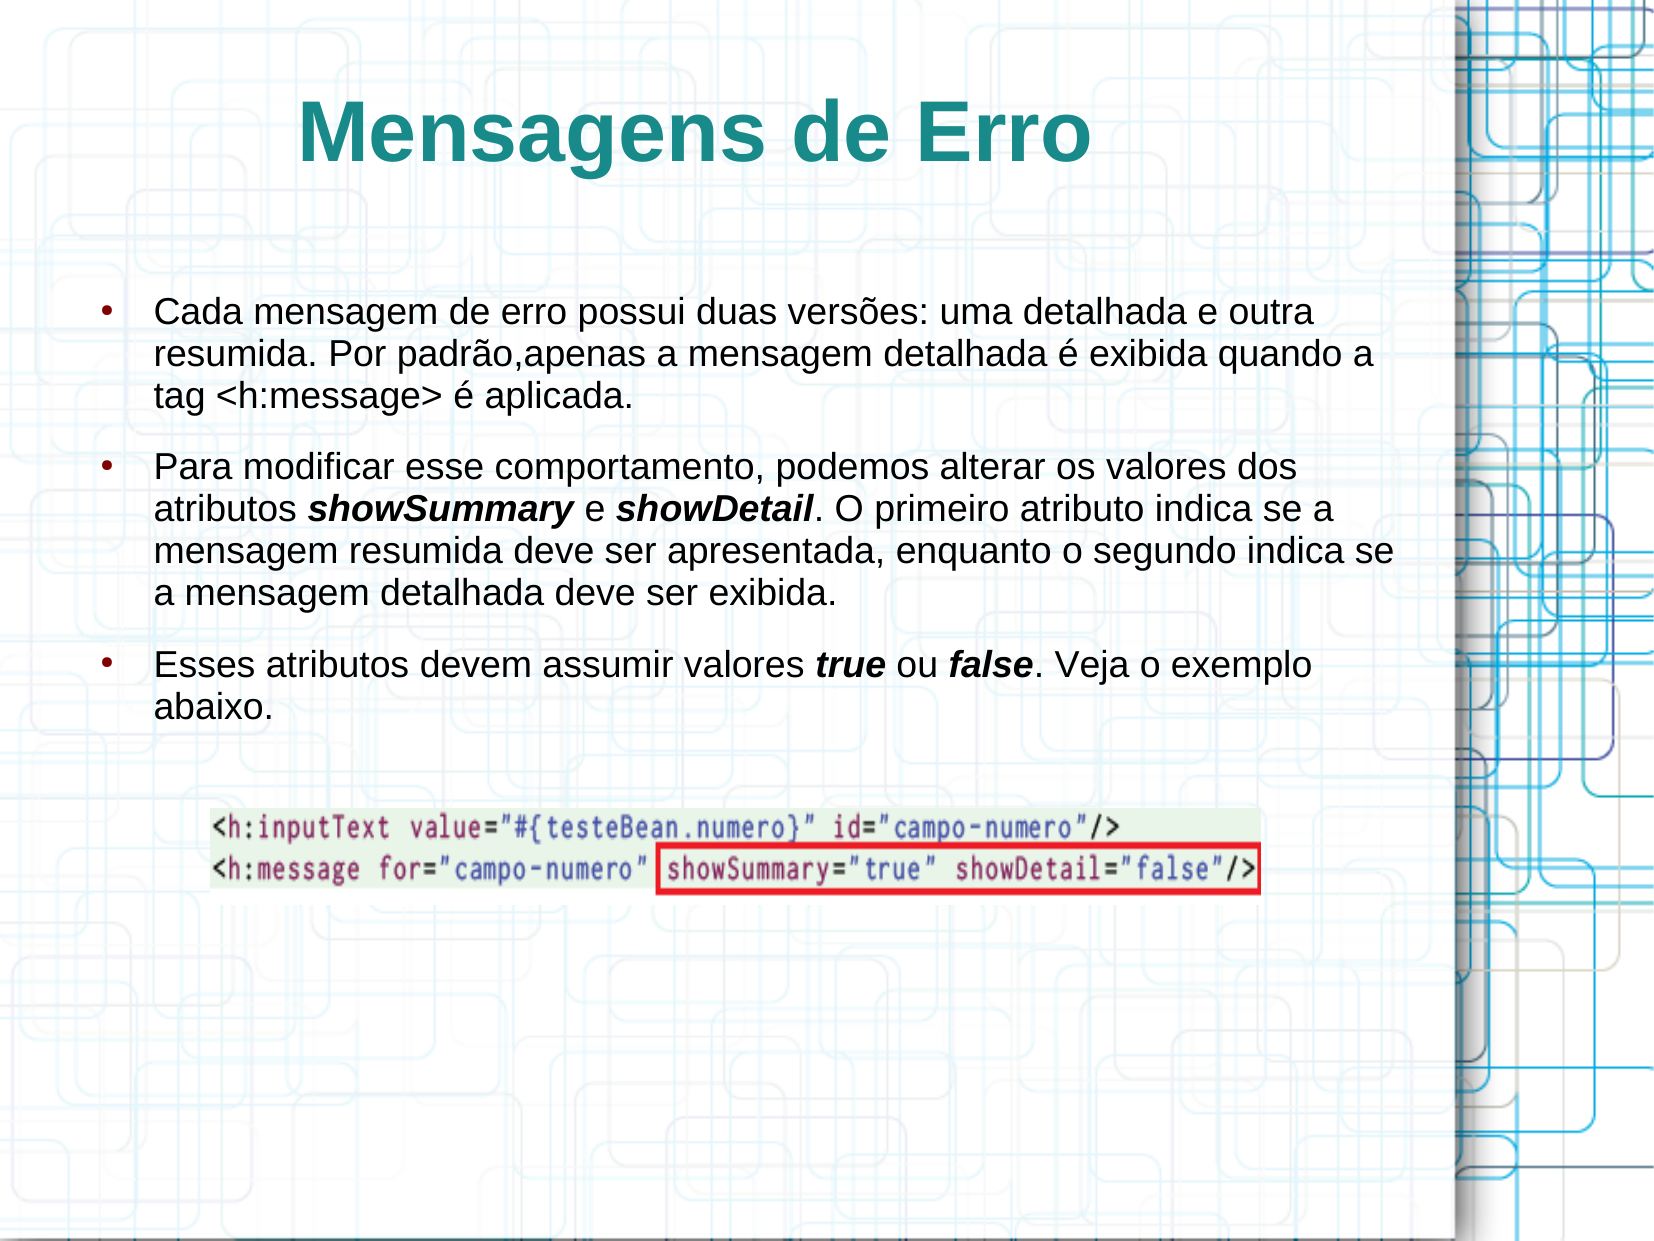

Mensagens de Erro
#
Cada mensagem de erro possui duas versões: uma detalhada e outra resumida. Por padrão,apenas a mensagem detalhada é exibida quando a tag <h:message> é aplicada.
Para modificar esse comportamento, podemos alterar os valores dos atributos showSummary e showDetail. O primeiro atributo indica se a mensagem resumida deve ser apresentada, enquanto o segundo indica se a mensagem detalhada deve ser exibida.
Esses atributos devem assumir valores true ou false. Veja o exemplo abaixo.